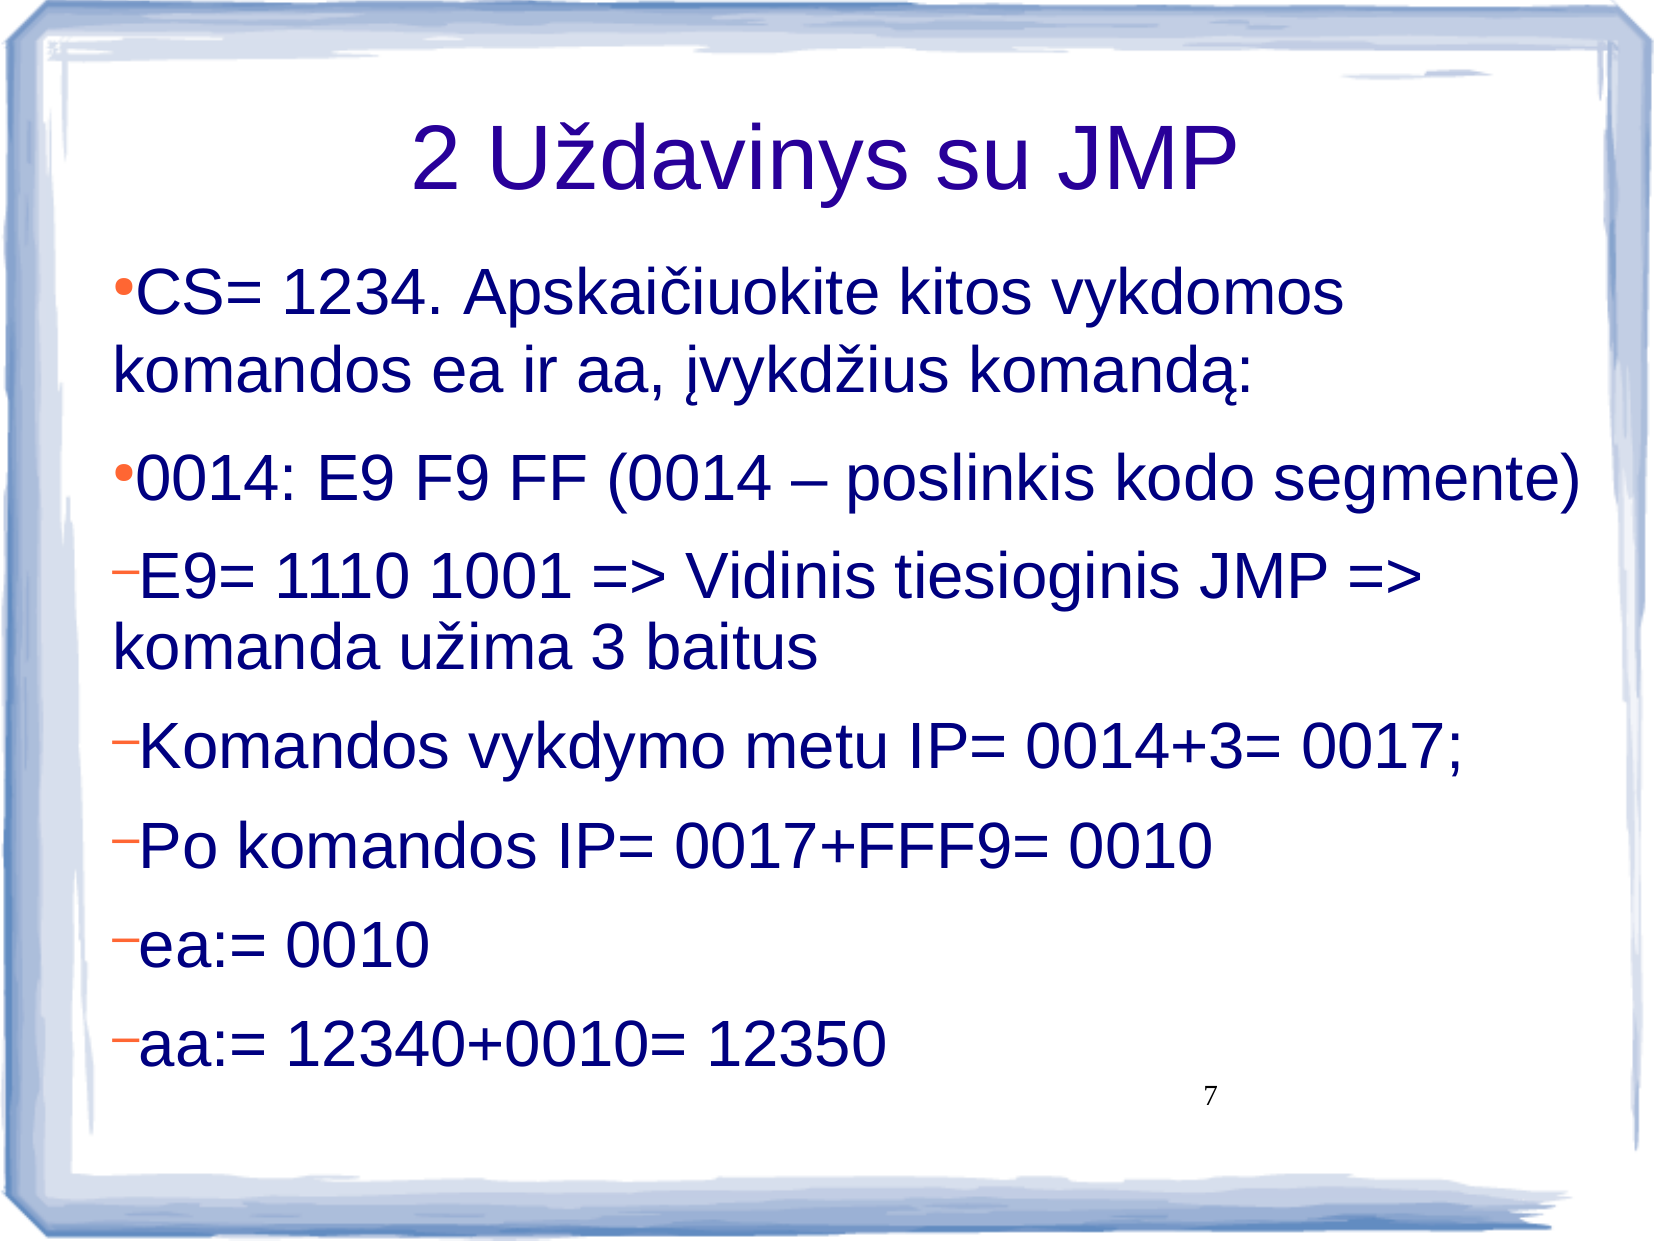

# 2 Uždavinys su JMP
CS= 1234. Apskaičiuokite kitos vykdomos komandos ea ir aa, įvykdžius komandą:
0014: E9 F9 FF (0014 – poslinkis kodo segmente)
E9= 1110 1001 => Vidinis tiesioginis JMP => komanda užima 3 baitus
Komandos vykdymo metu IP= 0014+3= 0017;
Po komandos IP= 0017+FFF9= 0010
ea:= 0010
aa:= 12340+0010= 12350